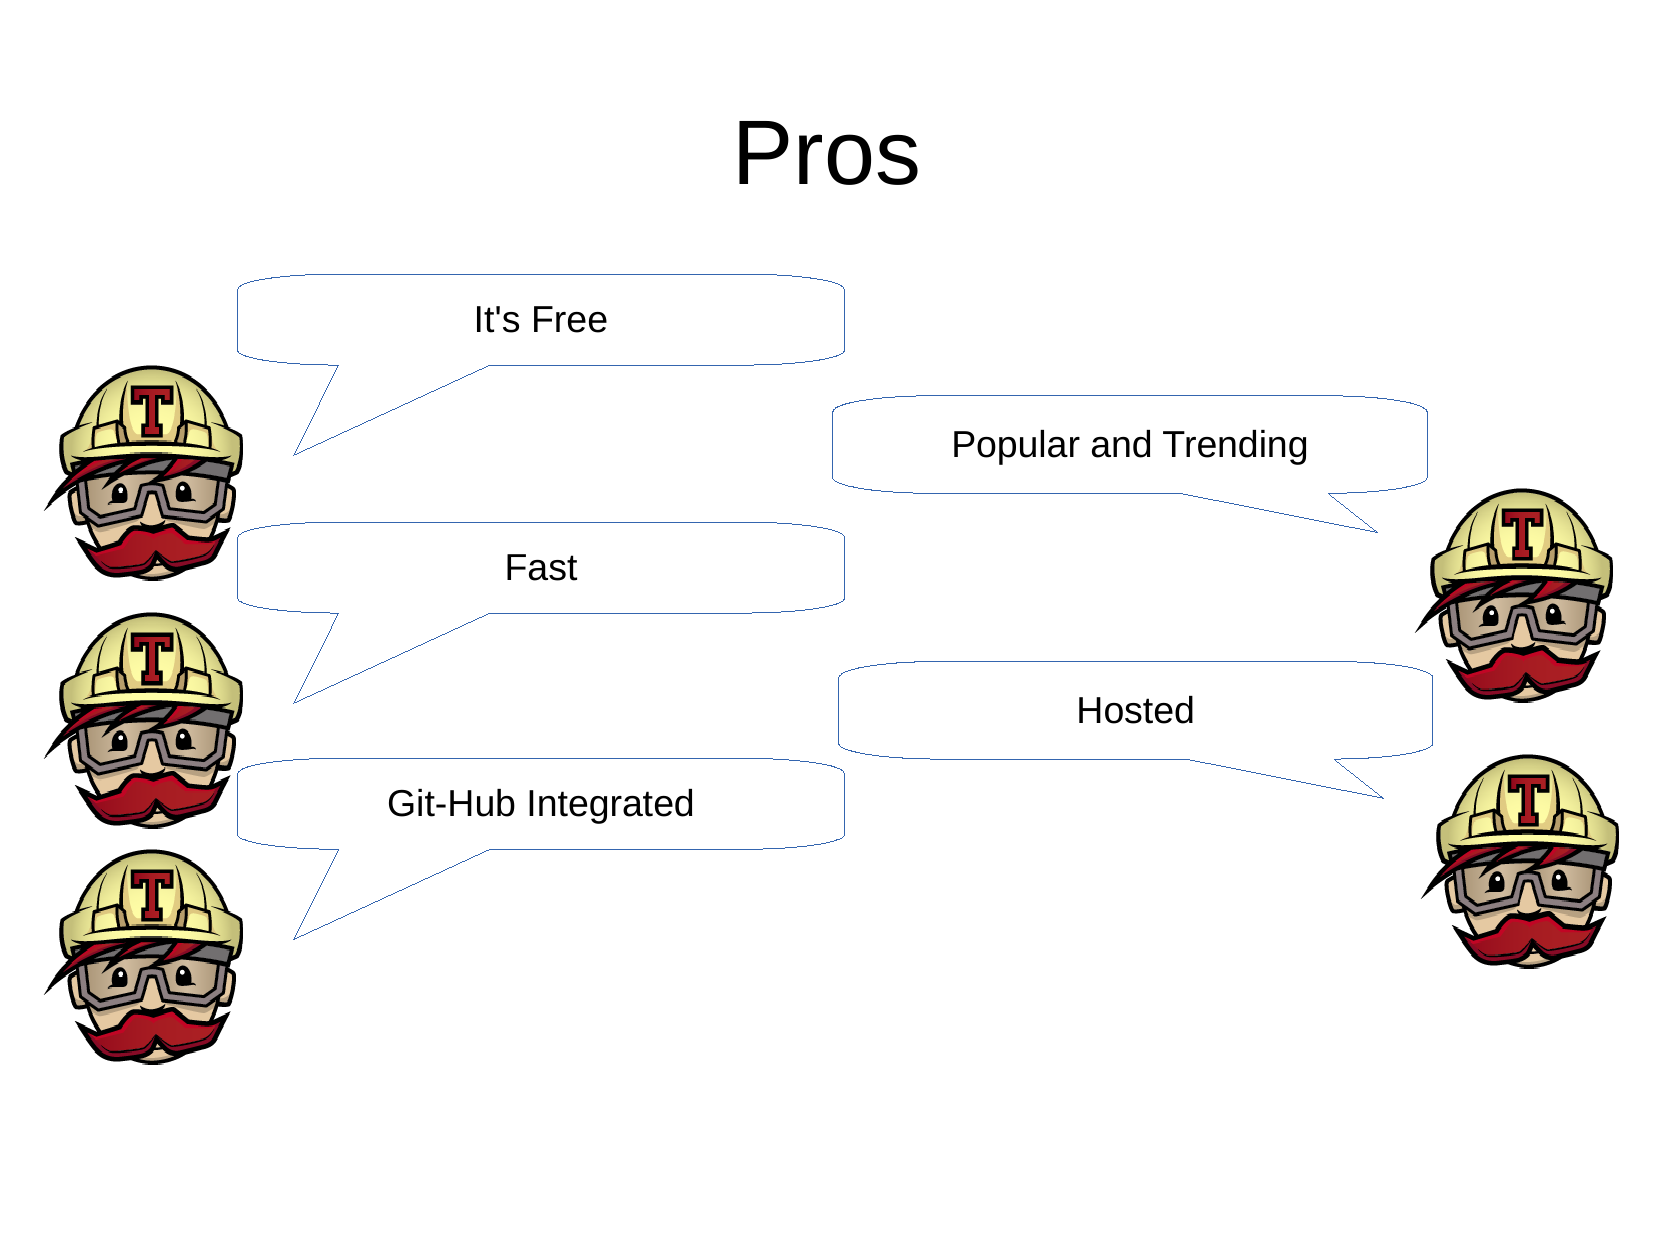

# Pros
It's Free
Popular and Trending
Fast
Hosted
Git-Hub Integrated